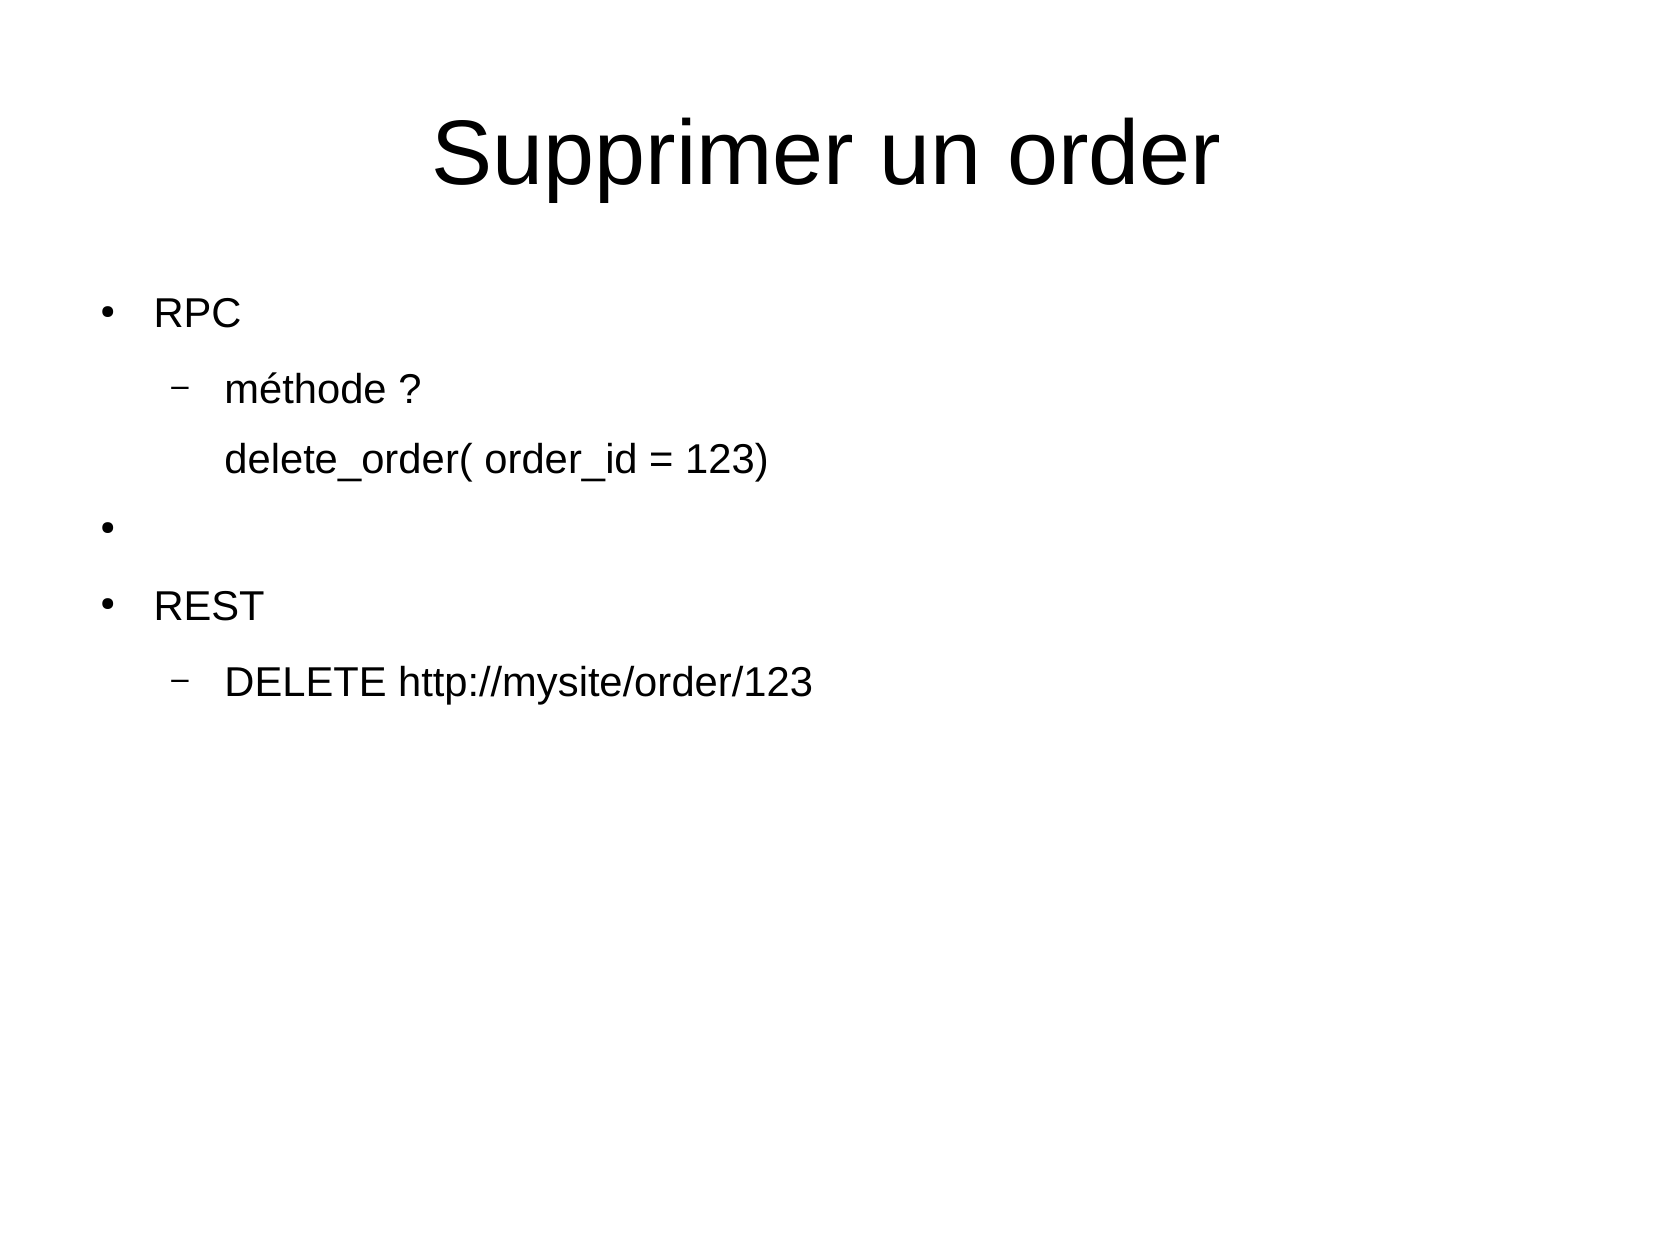

# Supprimer un order
RPC
méthode ?
delete_order( order_id = 123)
REST
DELETE http://mysite/order/123